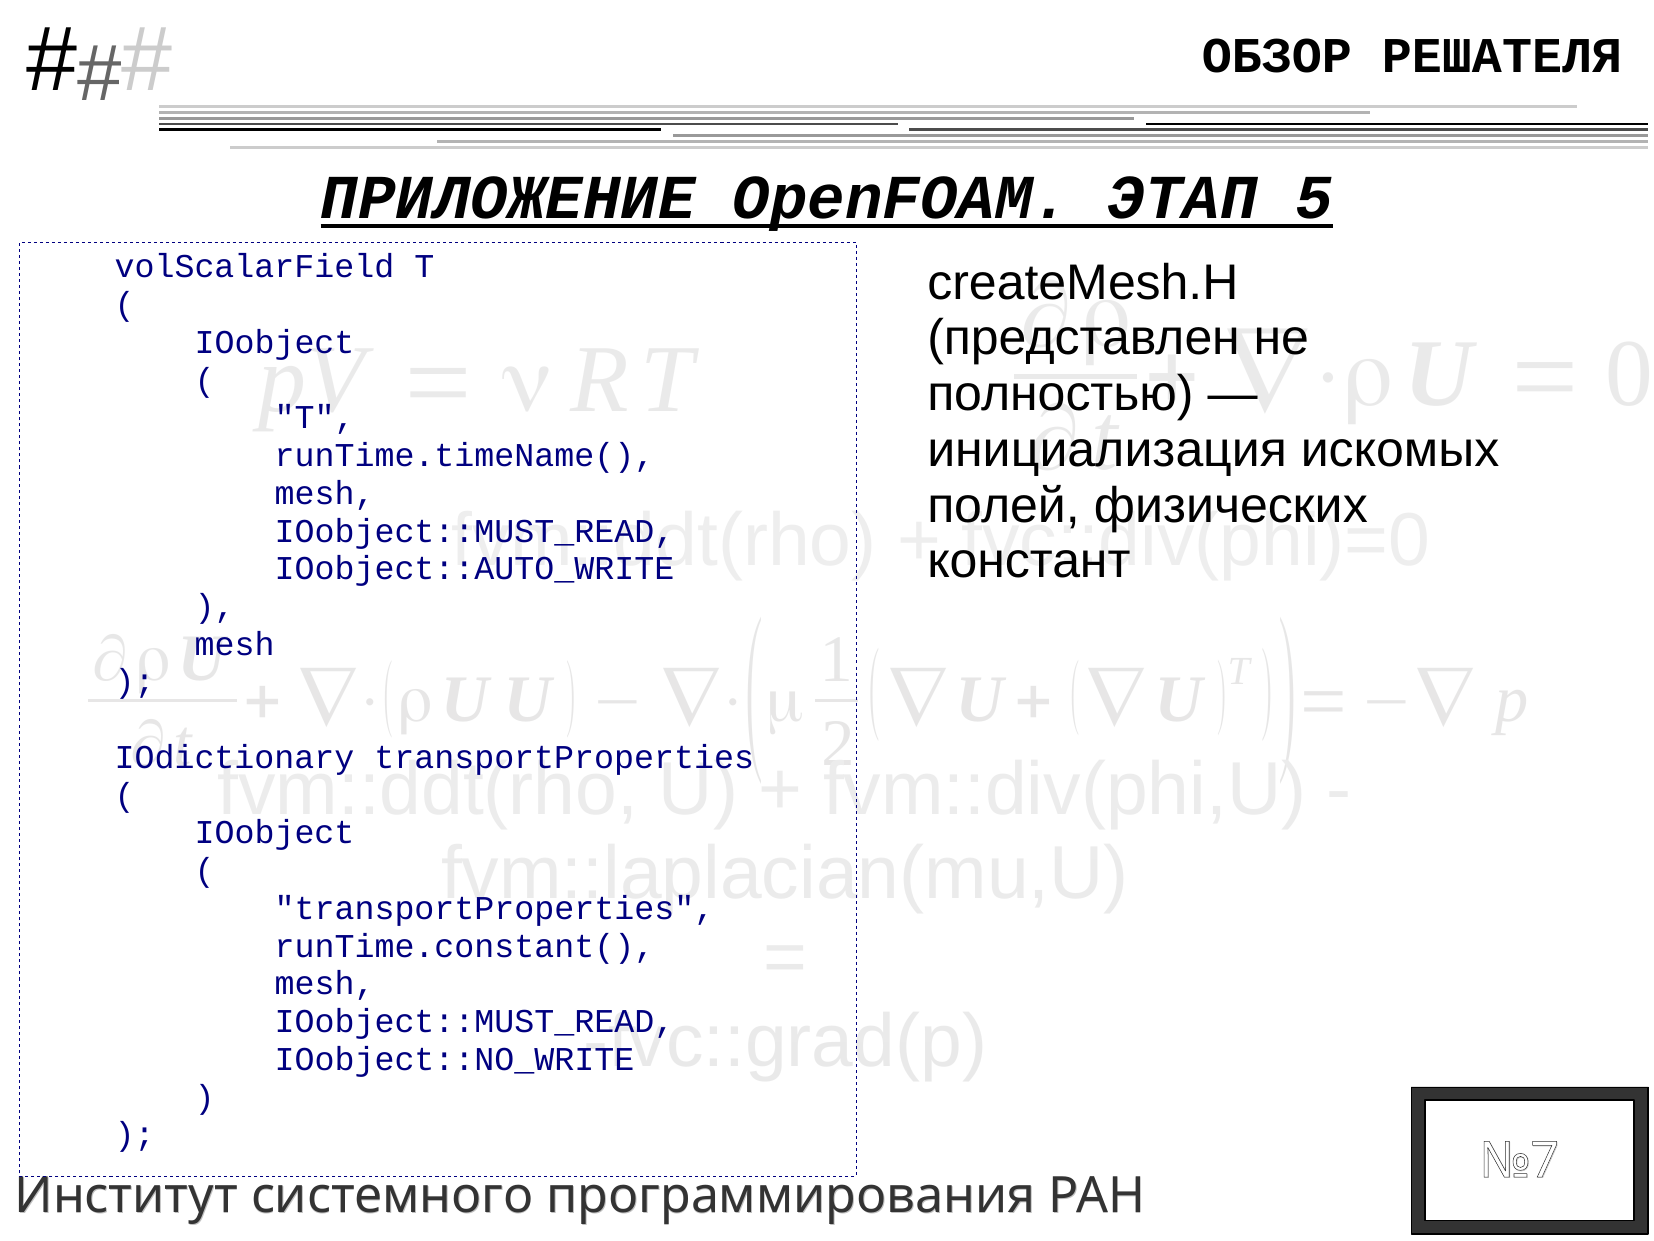

# ПРИЛОЖЕНИЕ OpenFOAM. ЭТАП 5
 volScalarField T
 (
 IOobject
 (
 "T",
 runTime.timeName(),
 mesh,
 IOobject::MUST_READ,
 IOobject::AUTO_WRITE
 ),
 mesh
 );
 IOdictionary transportProperties
 (
 IOobject
 (
 "transportProperties",
 runTime.constant(),
 mesh,
 IOobject::MUST_READ,
 IOobject::NO_WRITE
 )
 );
createMesh.H (представлен не полностью) — инициализация искомых полей, физических констант